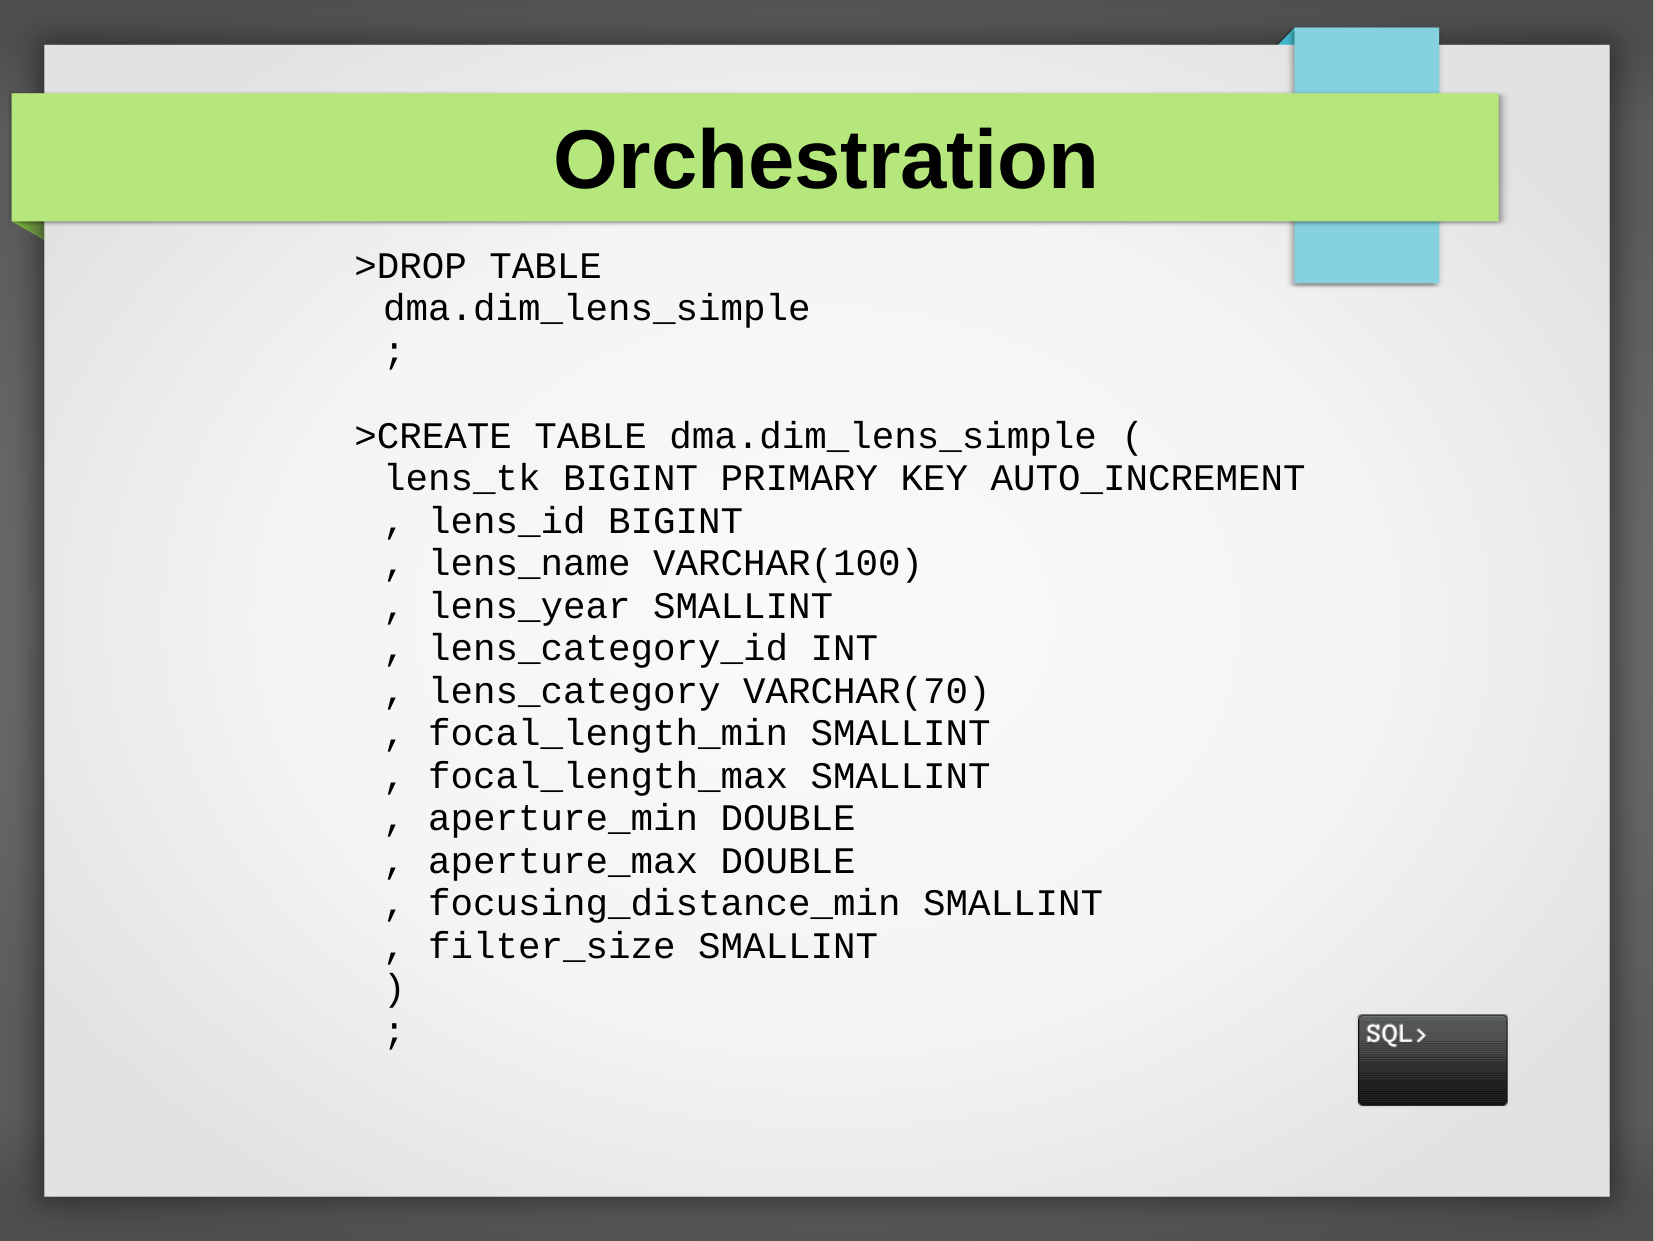

# Orchestration
 >DROP TABLE
	dma.dim_lens_simple
	;
 >CREATE TABLE dma.dim_lens_simple 	(
	lens_tk BIGINT PRIMARY KEY AUTO_INCREMENT
	, lens_id BIGINT
	, lens_name VARCHAR(100)
	, lens_year SMALLINT
	, lens_category_id INT
	, lens_category VARCHAR(70)
	, focal_length_min SMALLINT
	, focal_length_max SMALLINT
	, aperture_min DOUBLE
	, aperture_max DOUBLE
	, focusing_distance_min SMALLINT
	, filter_size SMALLINT
	)
	;